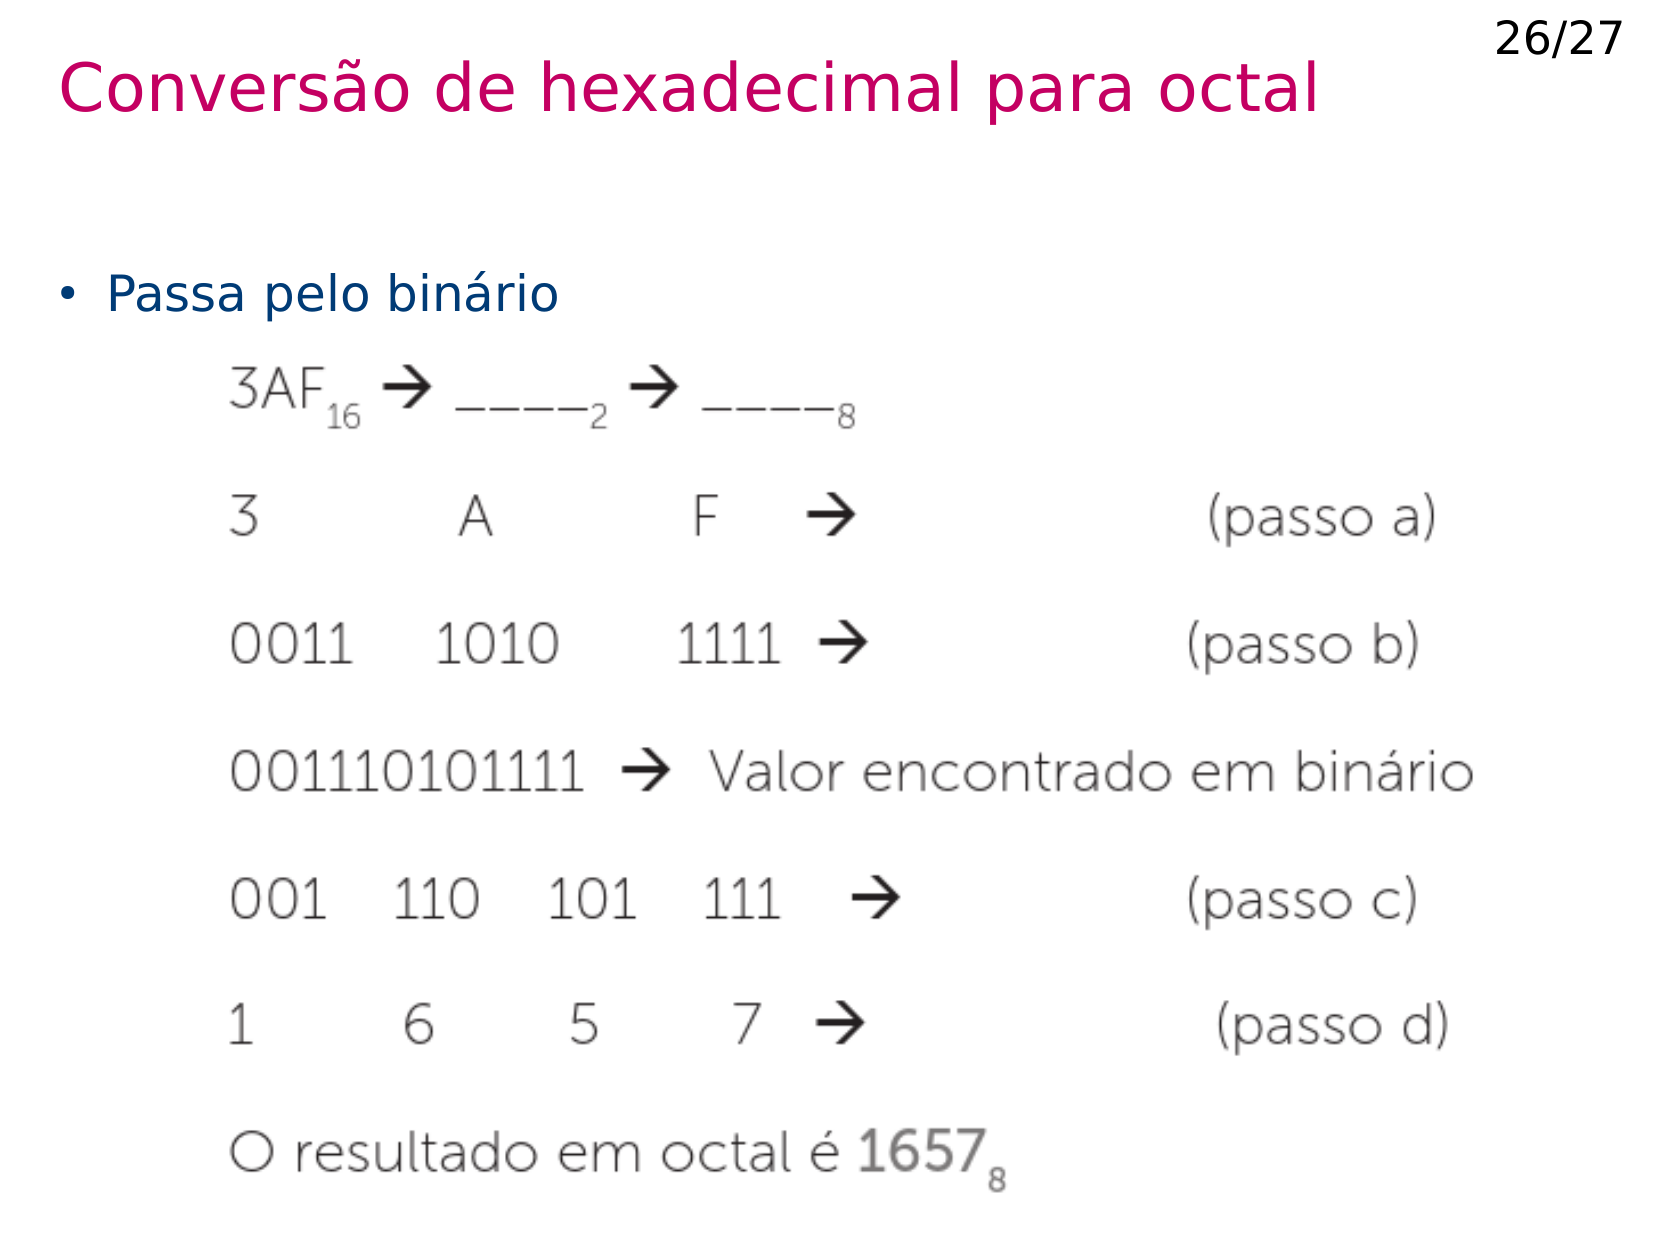

26
# Conversão de hexadecimal para octal
Passa pelo binário